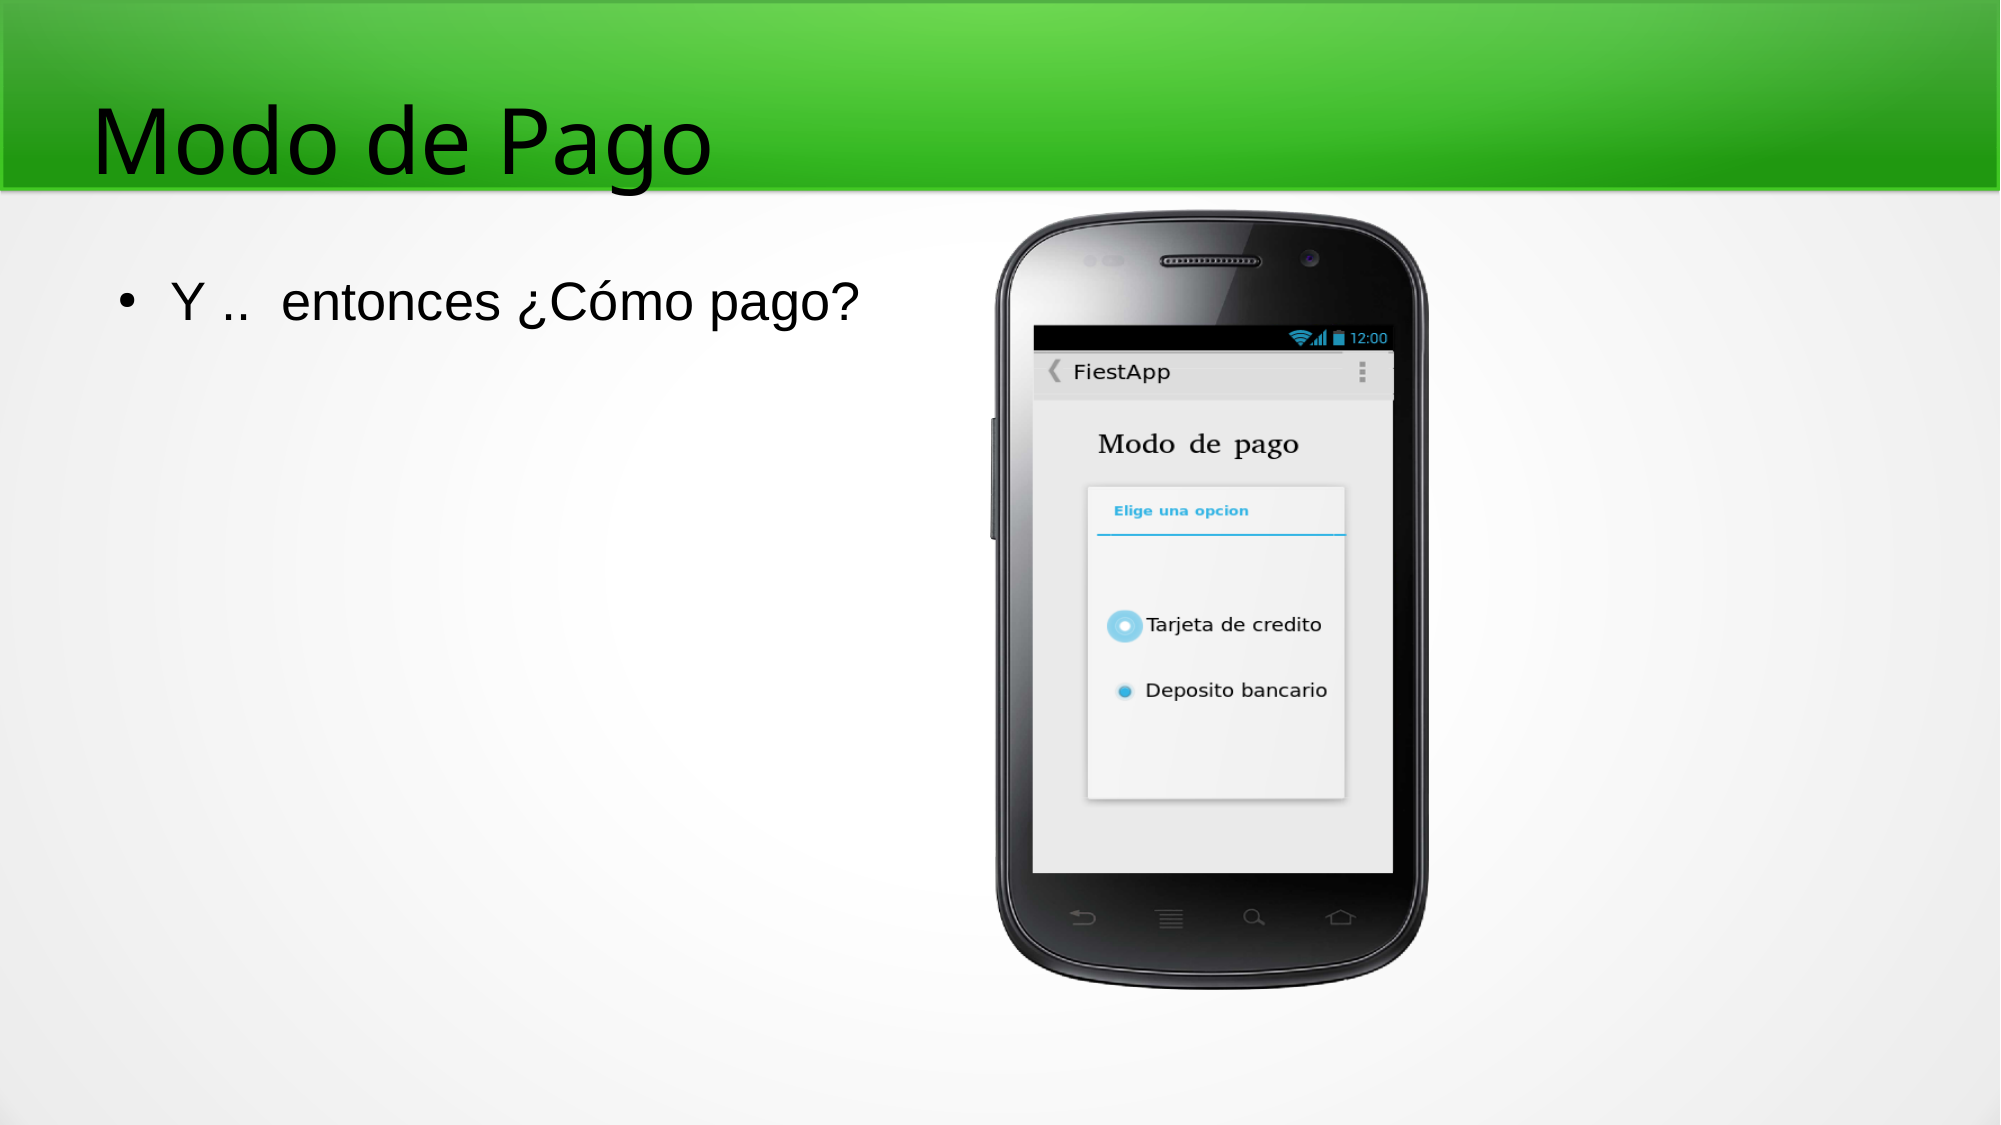

Modo de Pago
# Y .. entonces ¿Cómo pago?